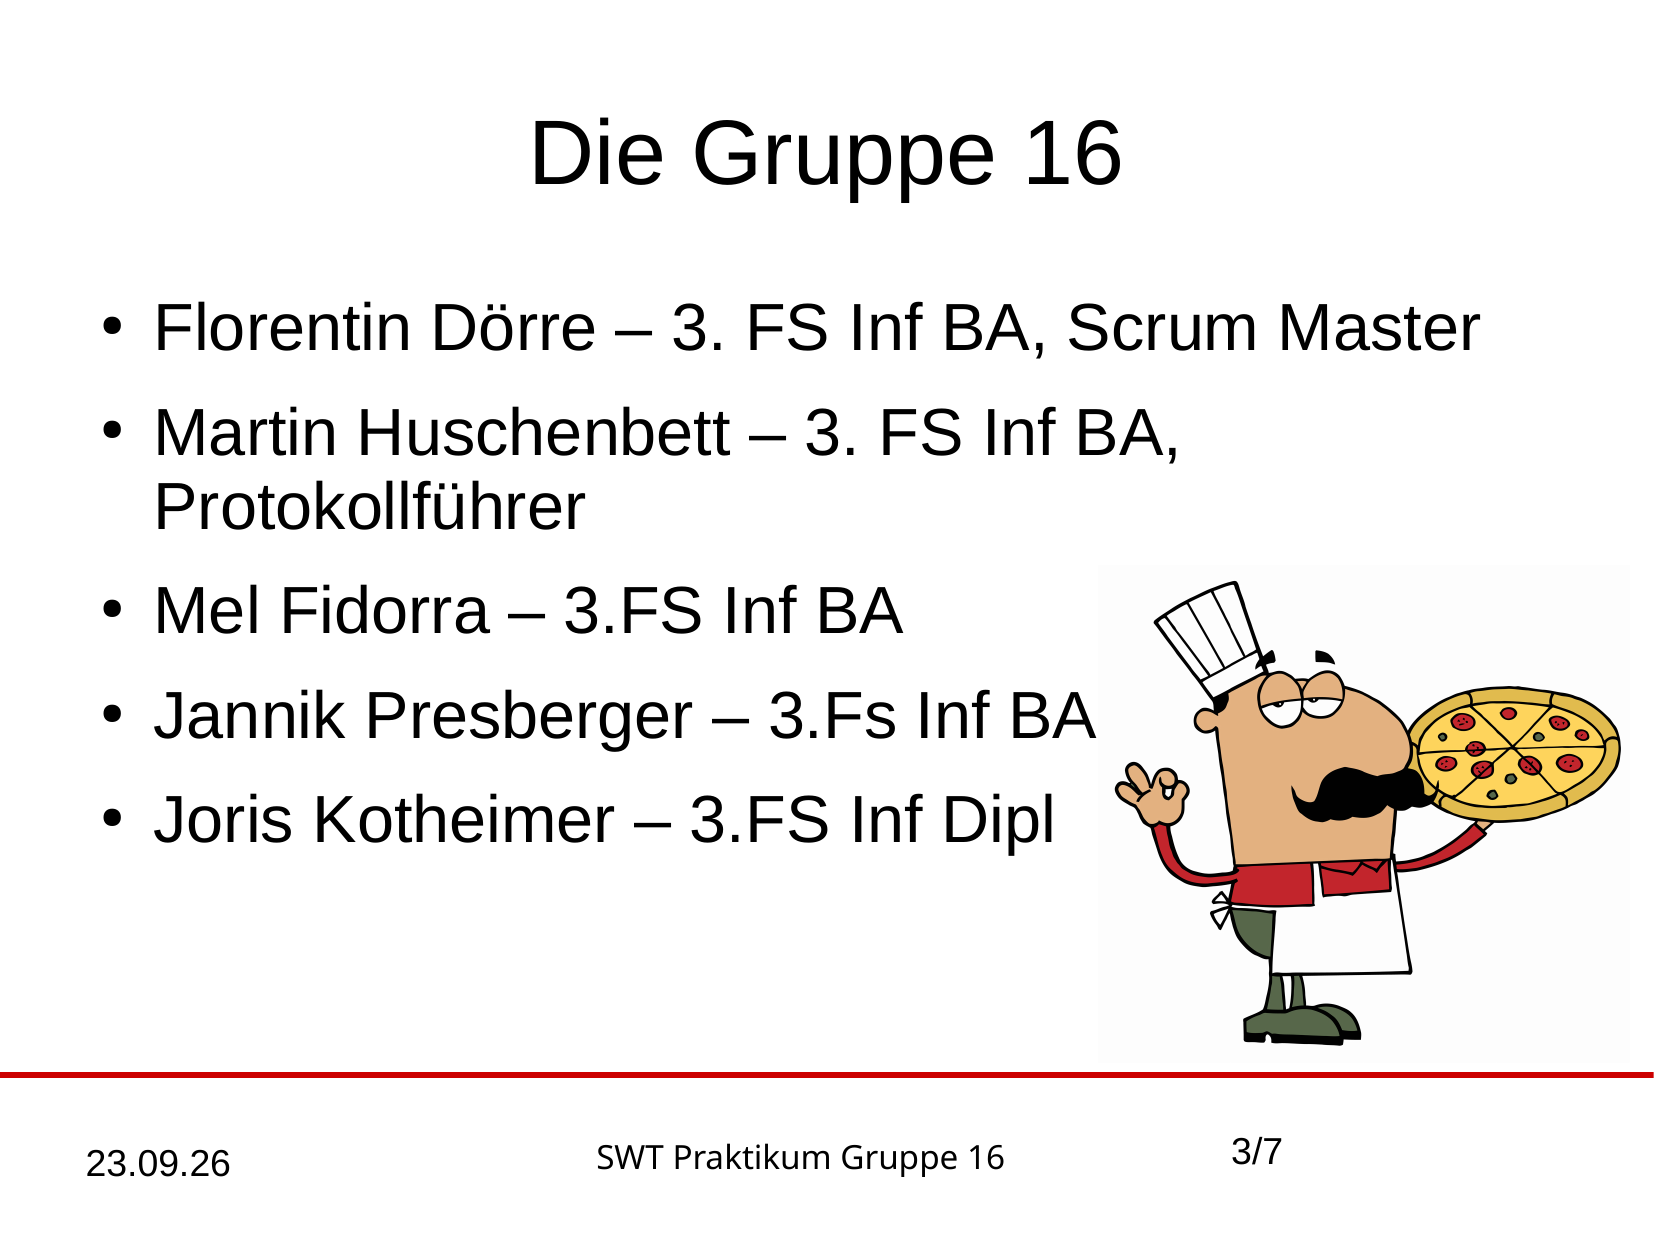

# Die Gruppe 16
Florentin Dörre – 3. FS Inf BA, Scrum Master
Martin Huschenbett – 3. FS Inf BA, Protokollführer
Mel Fidorra – 3.FS Inf BA
Jannik Presberger – 3.Fs Inf BA
Joris Kotheimer – 3.FS Inf Dipl